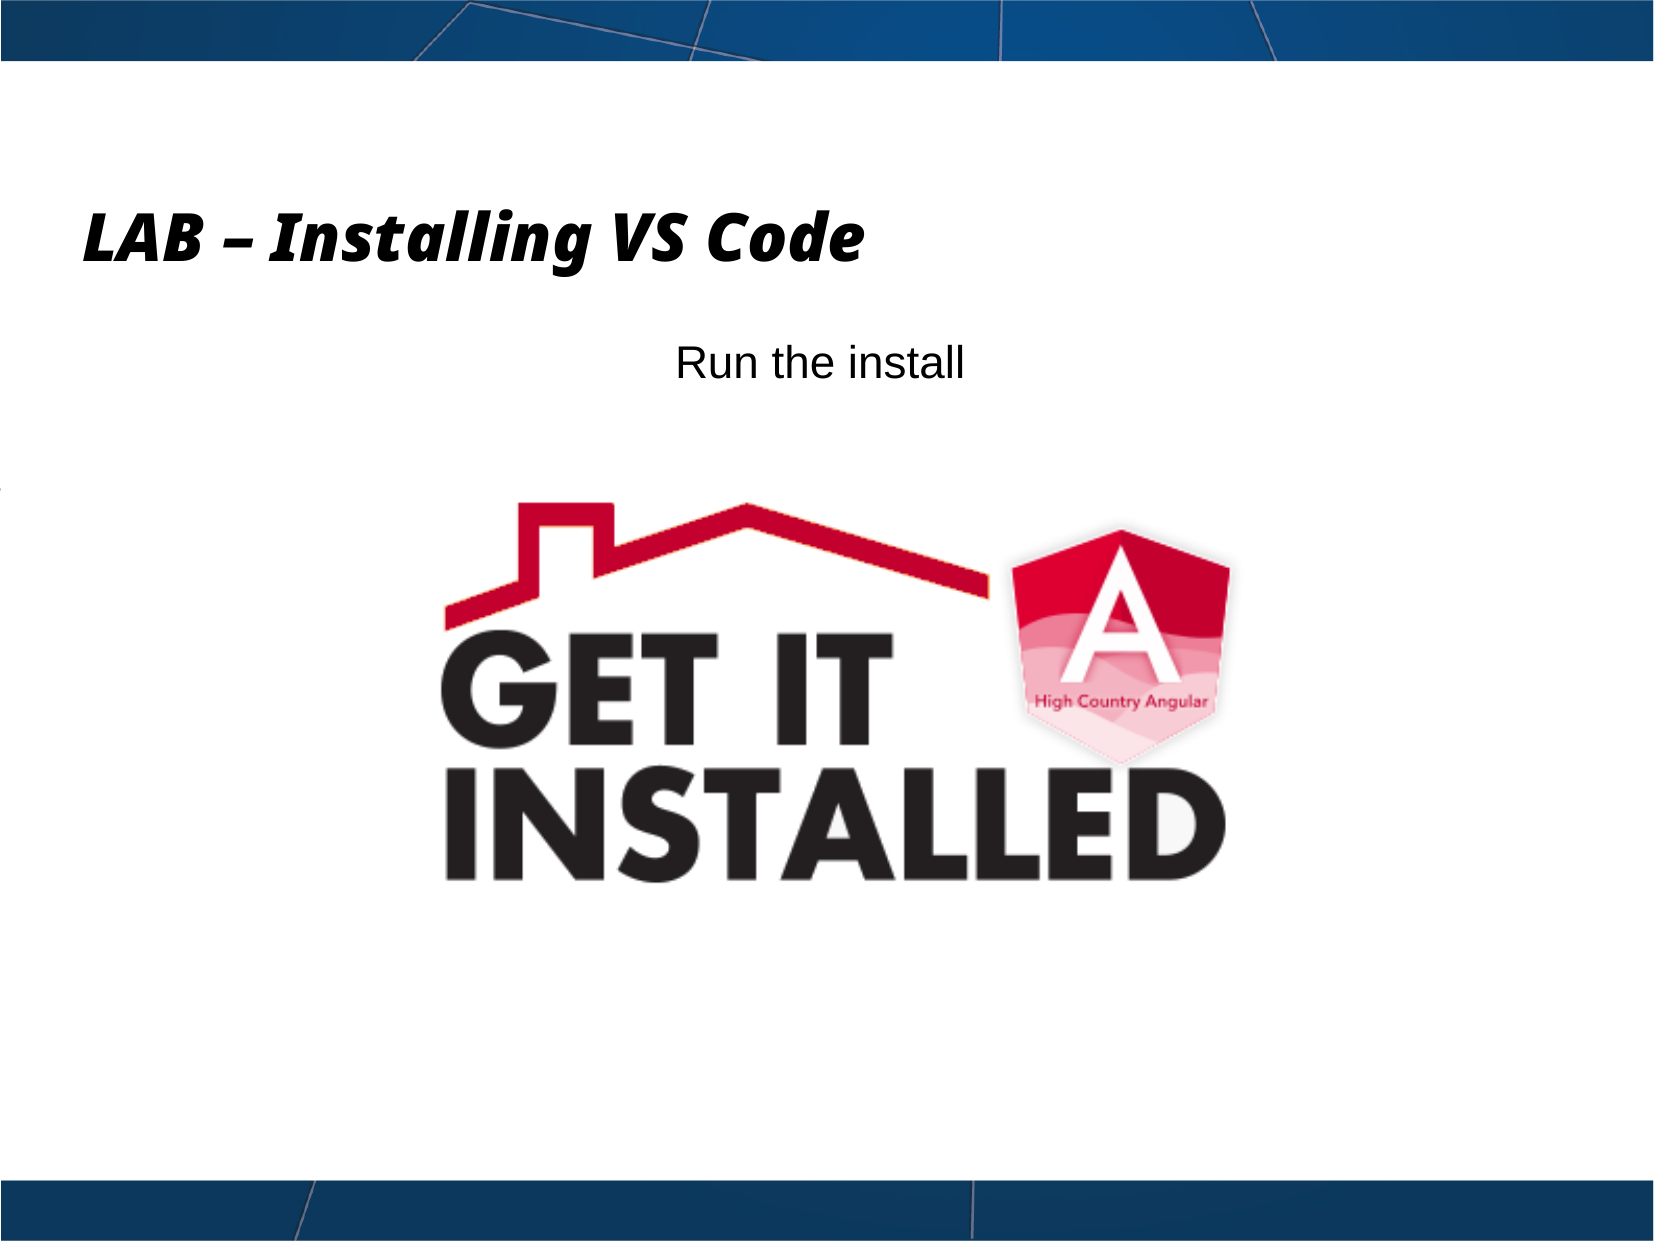

# LAB – Installing VS Code
Run the install